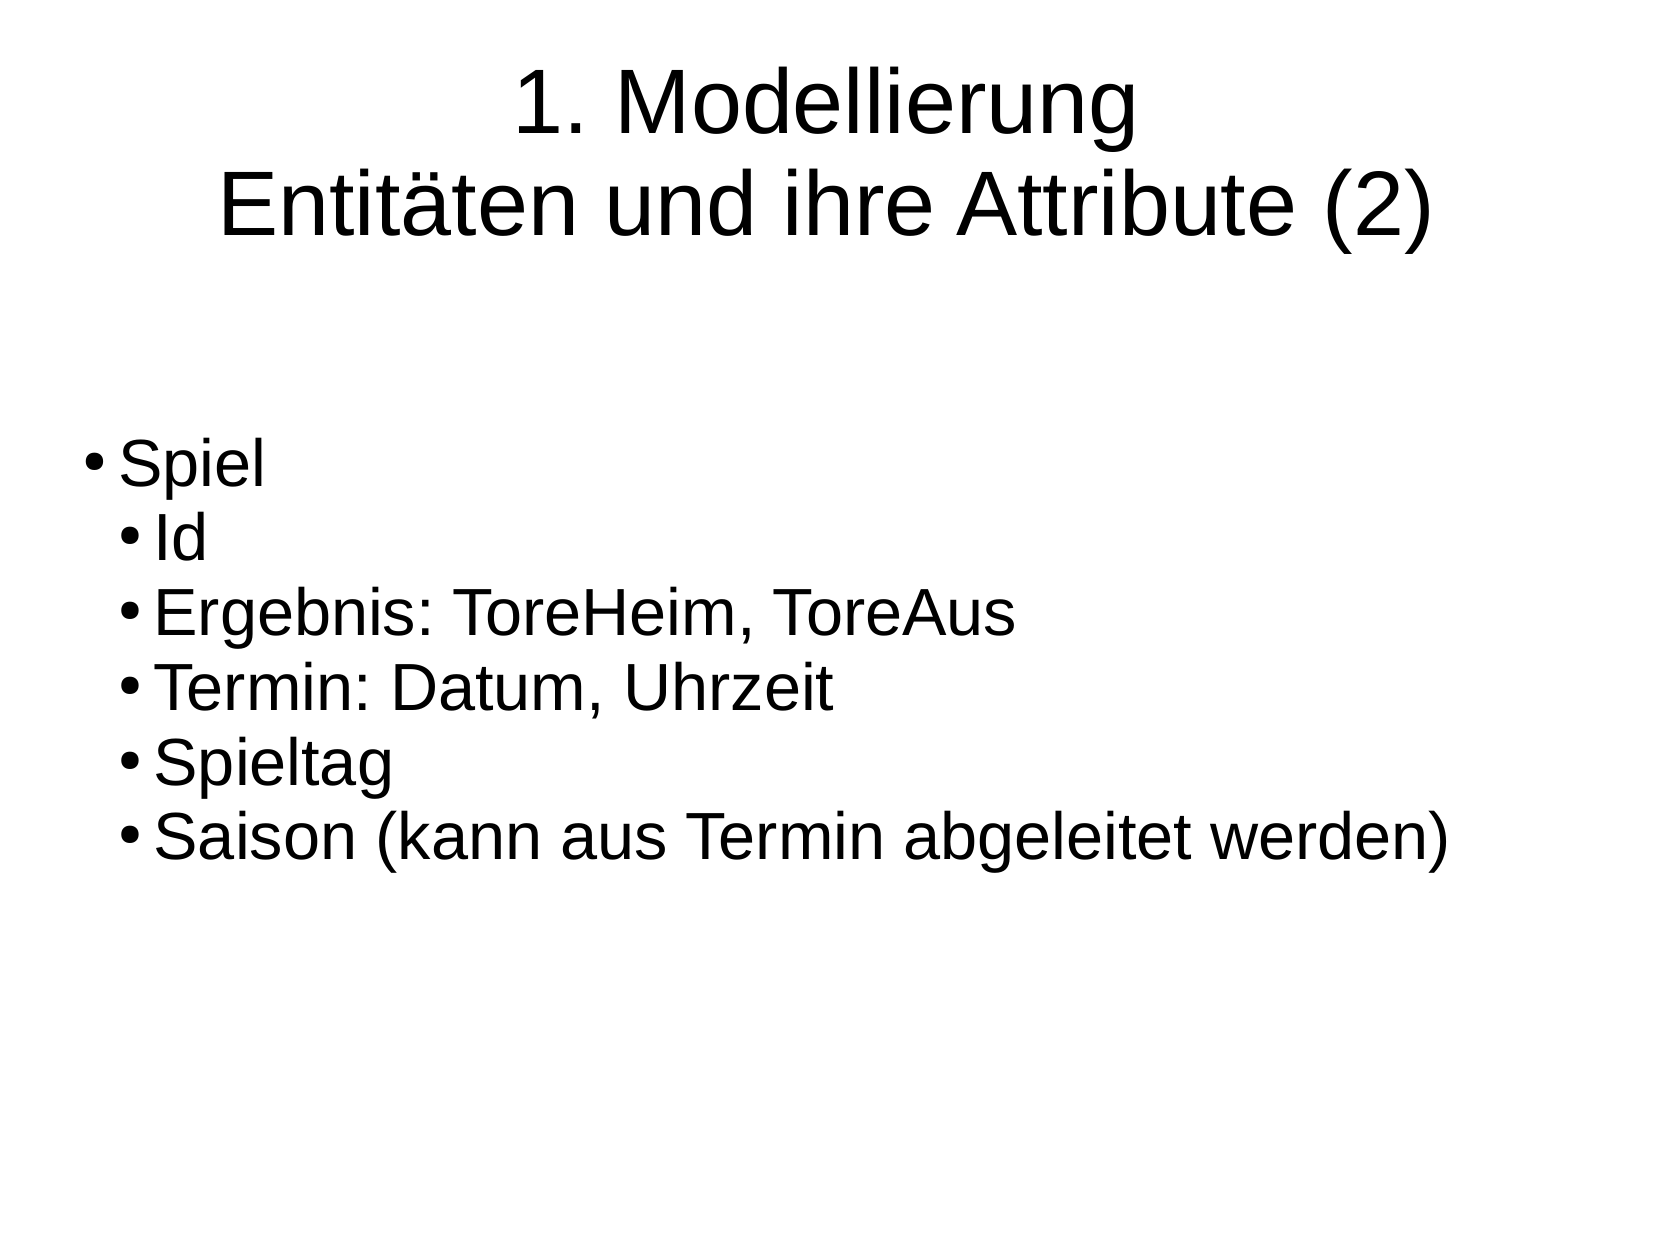

# 1. Modellierung Entitäten und ihre Attribute (2)
Spiel
Id
Ergebnis: ToreHeim, ToreAus
Termin: Datum, Uhrzeit
Spieltag
Saison (kann aus Termin abgeleitet werden)